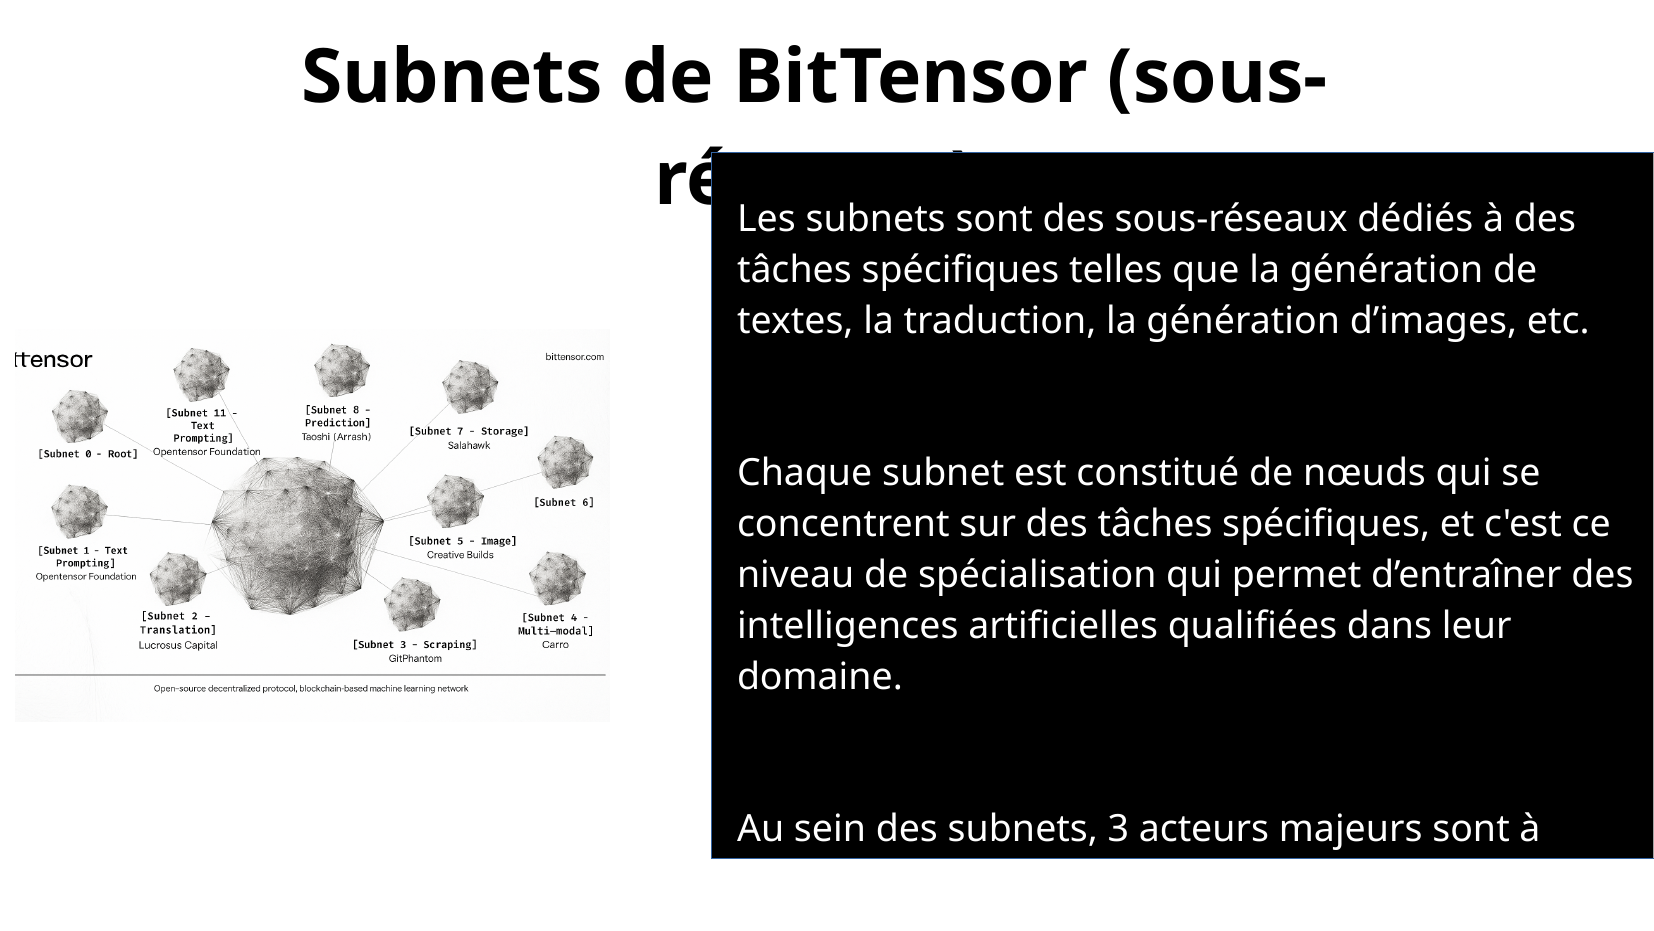

Subnets de BitTensor (sous-réseaux)
Les subnets sont des sous-réseaux dédiés à des tâches spécifiques telles que la génération de textes, la traduction, la génération d’images, etc.
Chaque subnet est constitué de nœuds qui se concentrent sur des tâches spécifiques, et c'est ce niveau de spécialisation qui permet d’entraîner des intelligences artificielles qualifiées dans leur domaine.
Au sein des subnets, 3 acteurs majeurs sont à l’œuvre : les mineurs, les validateurs et les utilisateurs.